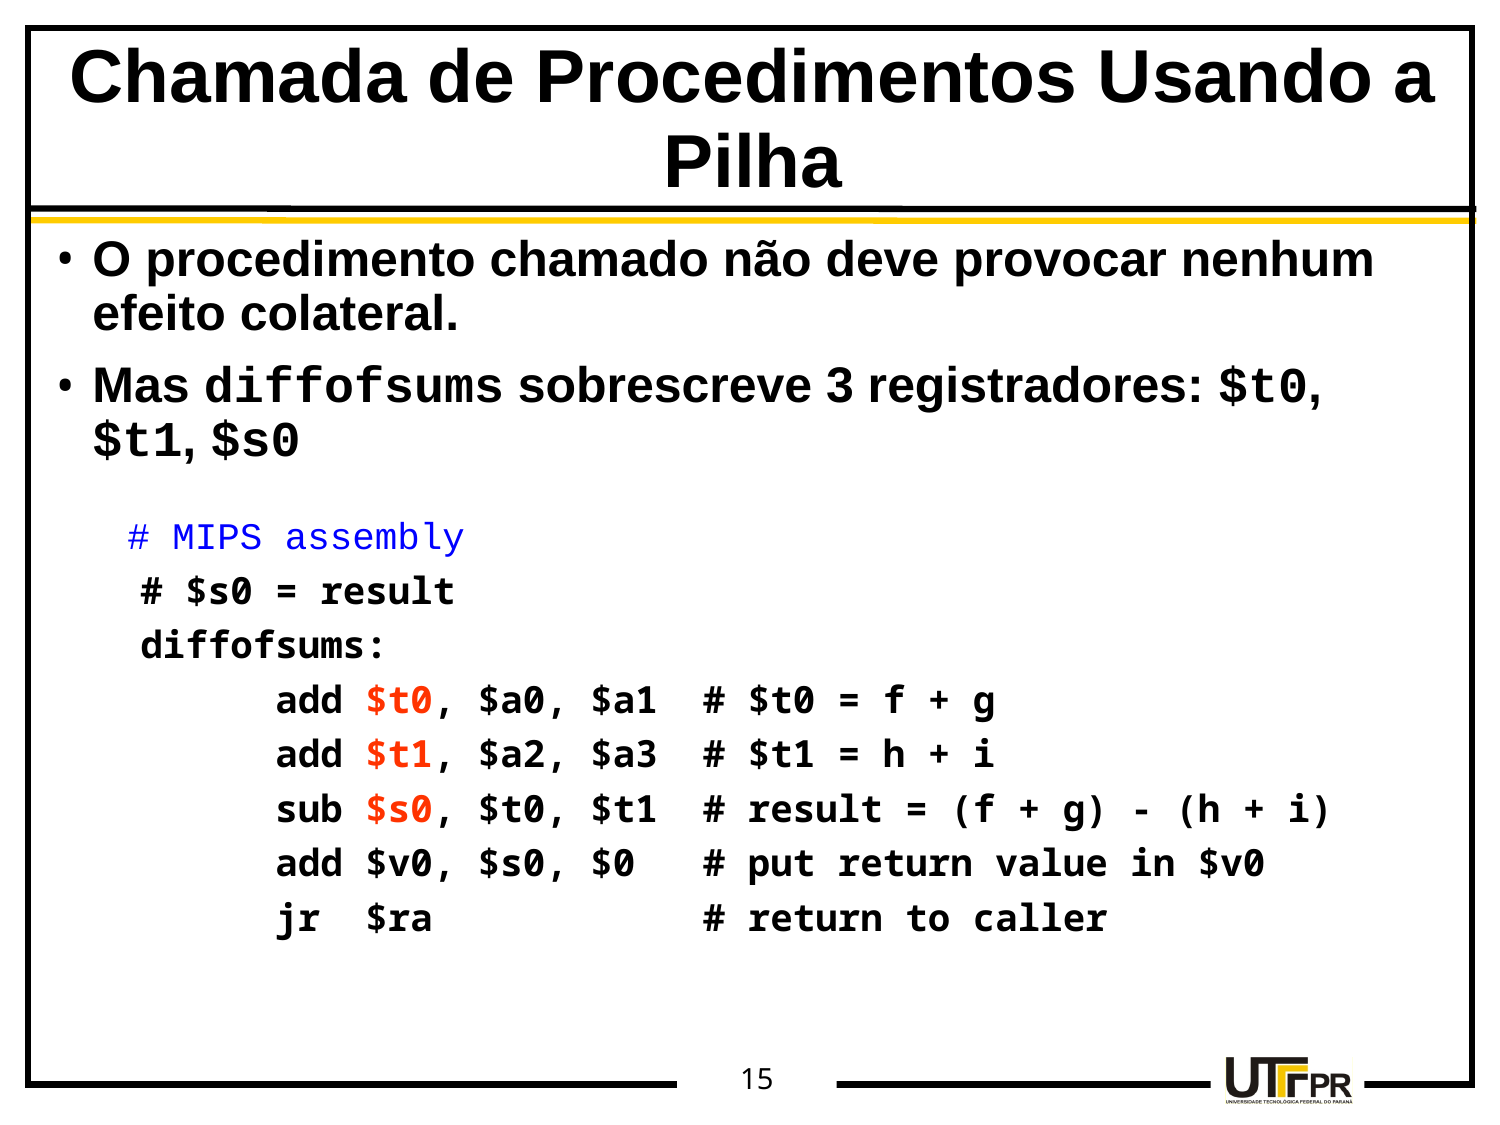

# Chamada de Procedimentos Usando a Pilha
O procedimento chamado não deve provocar nenhum efeito colateral.
Mas diffofsums sobrescreve 3 registradores: $t0, $t1, $s0
# MIPS assembly
# $s0 = result
diffofsums:
 add $t0, $a0, $a1 # $t0 = f + g
 add $t1, $a2, $a3 # $t1 = h + i
 sub $s0, $t0, $t1 # result = (f + g) - (h + i)
 add $v0, $s0, $0 # put return value in $v0
 jr $ra # return to caller